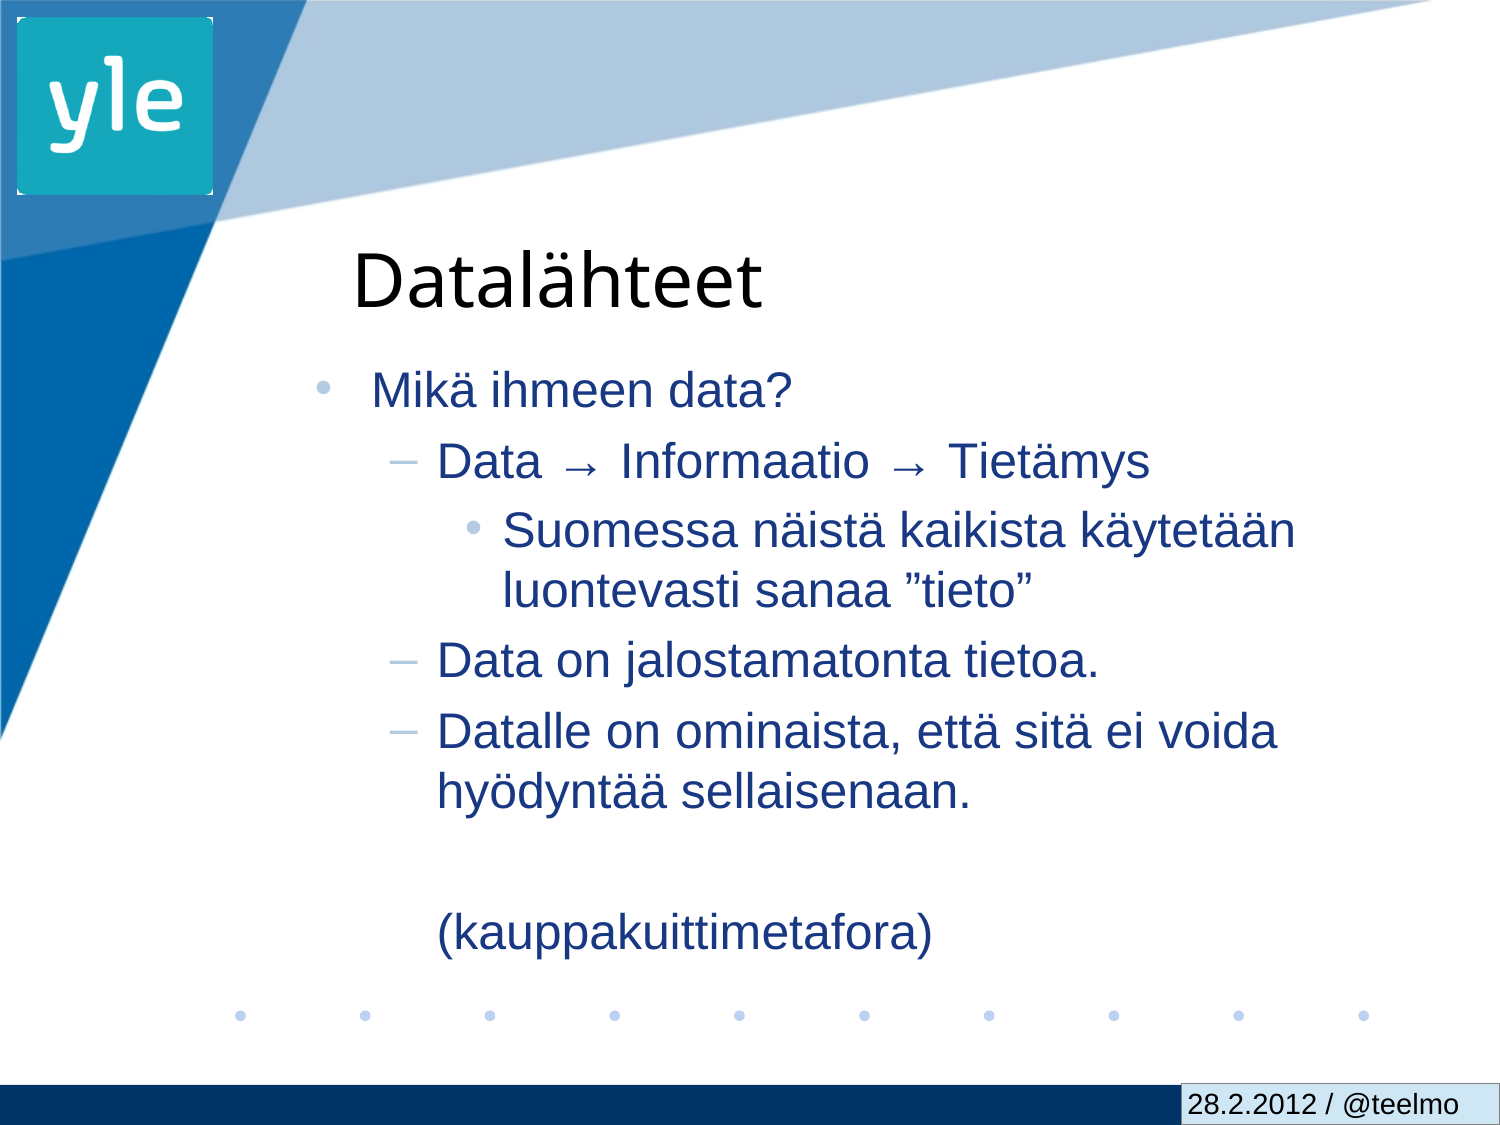

# Datalähteet
Mikä ihmeen data?
Data → Informaatio → Tietämys
Suomessa näistä kaikista käytetään luontevasti sanaa ”tieto”
Data on jalostamatonta tietoa.
Datalle on ominaista, että sitä ei voida hyödyntää sellaisenaan.
(kauppakuittimetafora)
28.2.2012 / @teelmo